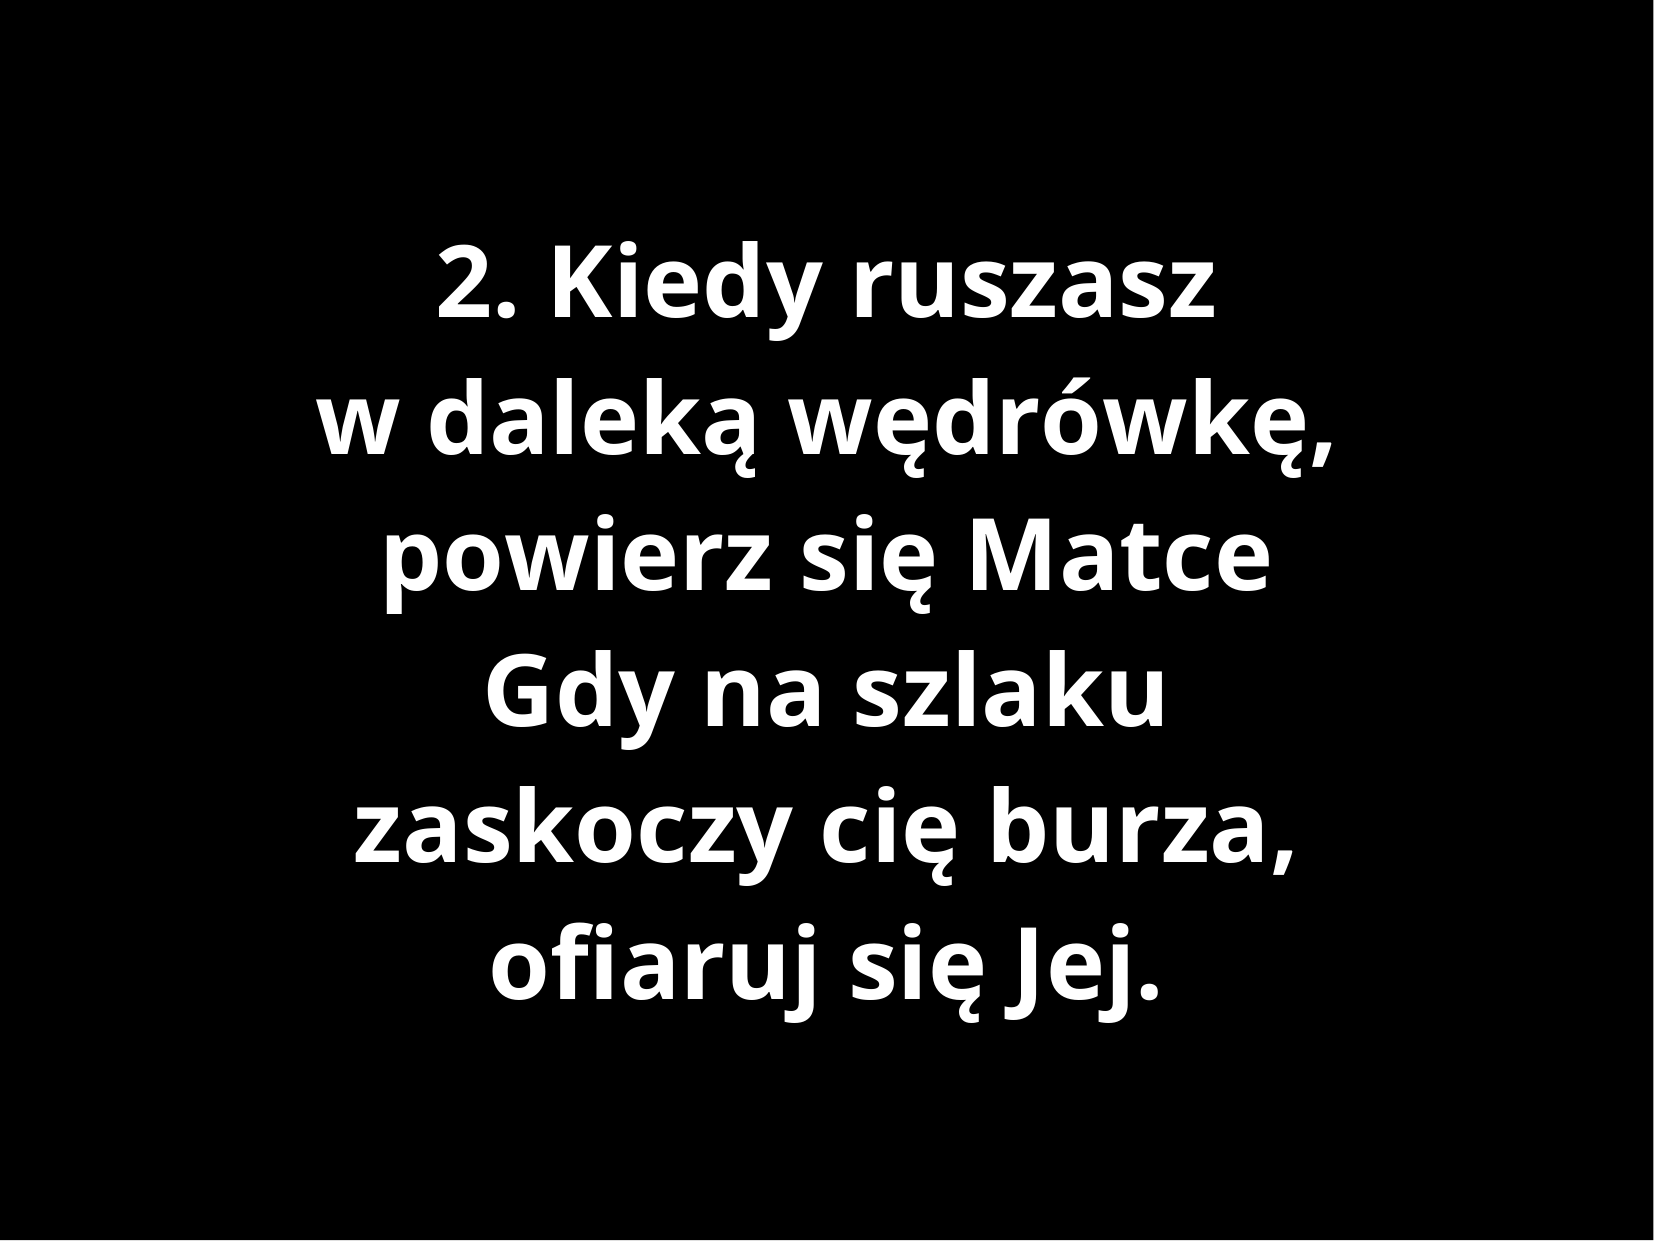

# 2. Kiedy ruszasz w daleką wędrówkę, powierz się Matce Gdy na szlaku zaskoczy cię burza, ofiaruj się Jej.